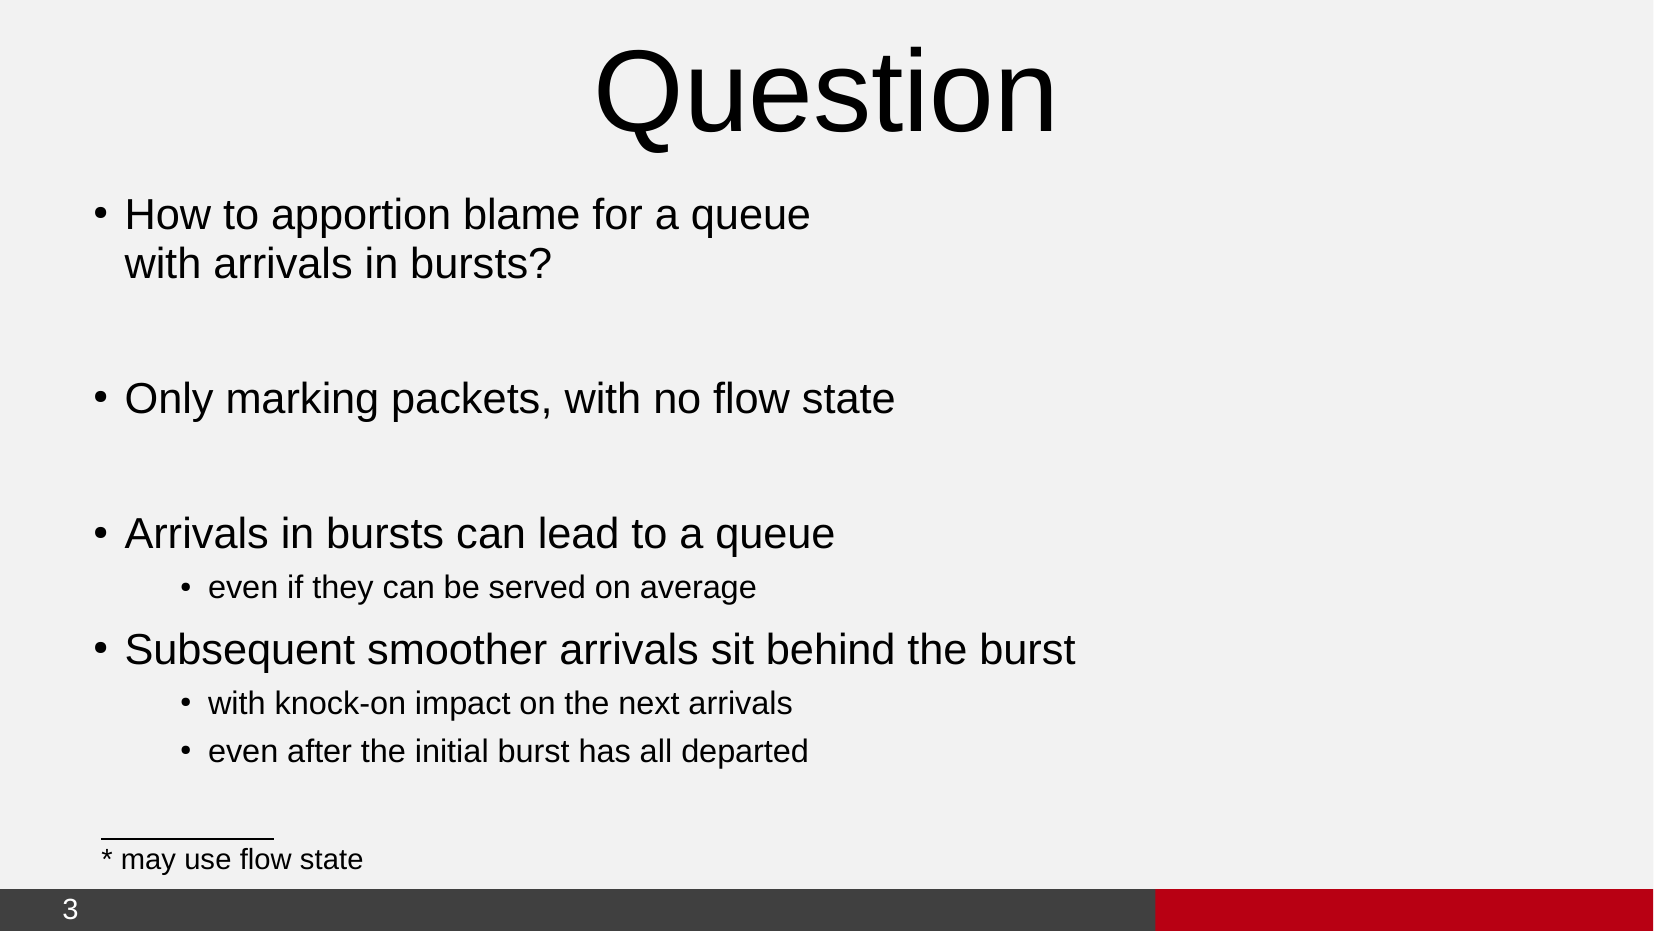

# Question
How to apportion blame for a queue
with arrivals in bursts?
Only marking packets, with no flow state
Arrivals in bursts can lead to a queue
even if they can be served on average
Subsequent smoother arrivals sit behind the burst
with knock-on impact on the next arrivals
even after the initial burst has all departed
* may use flow state
3